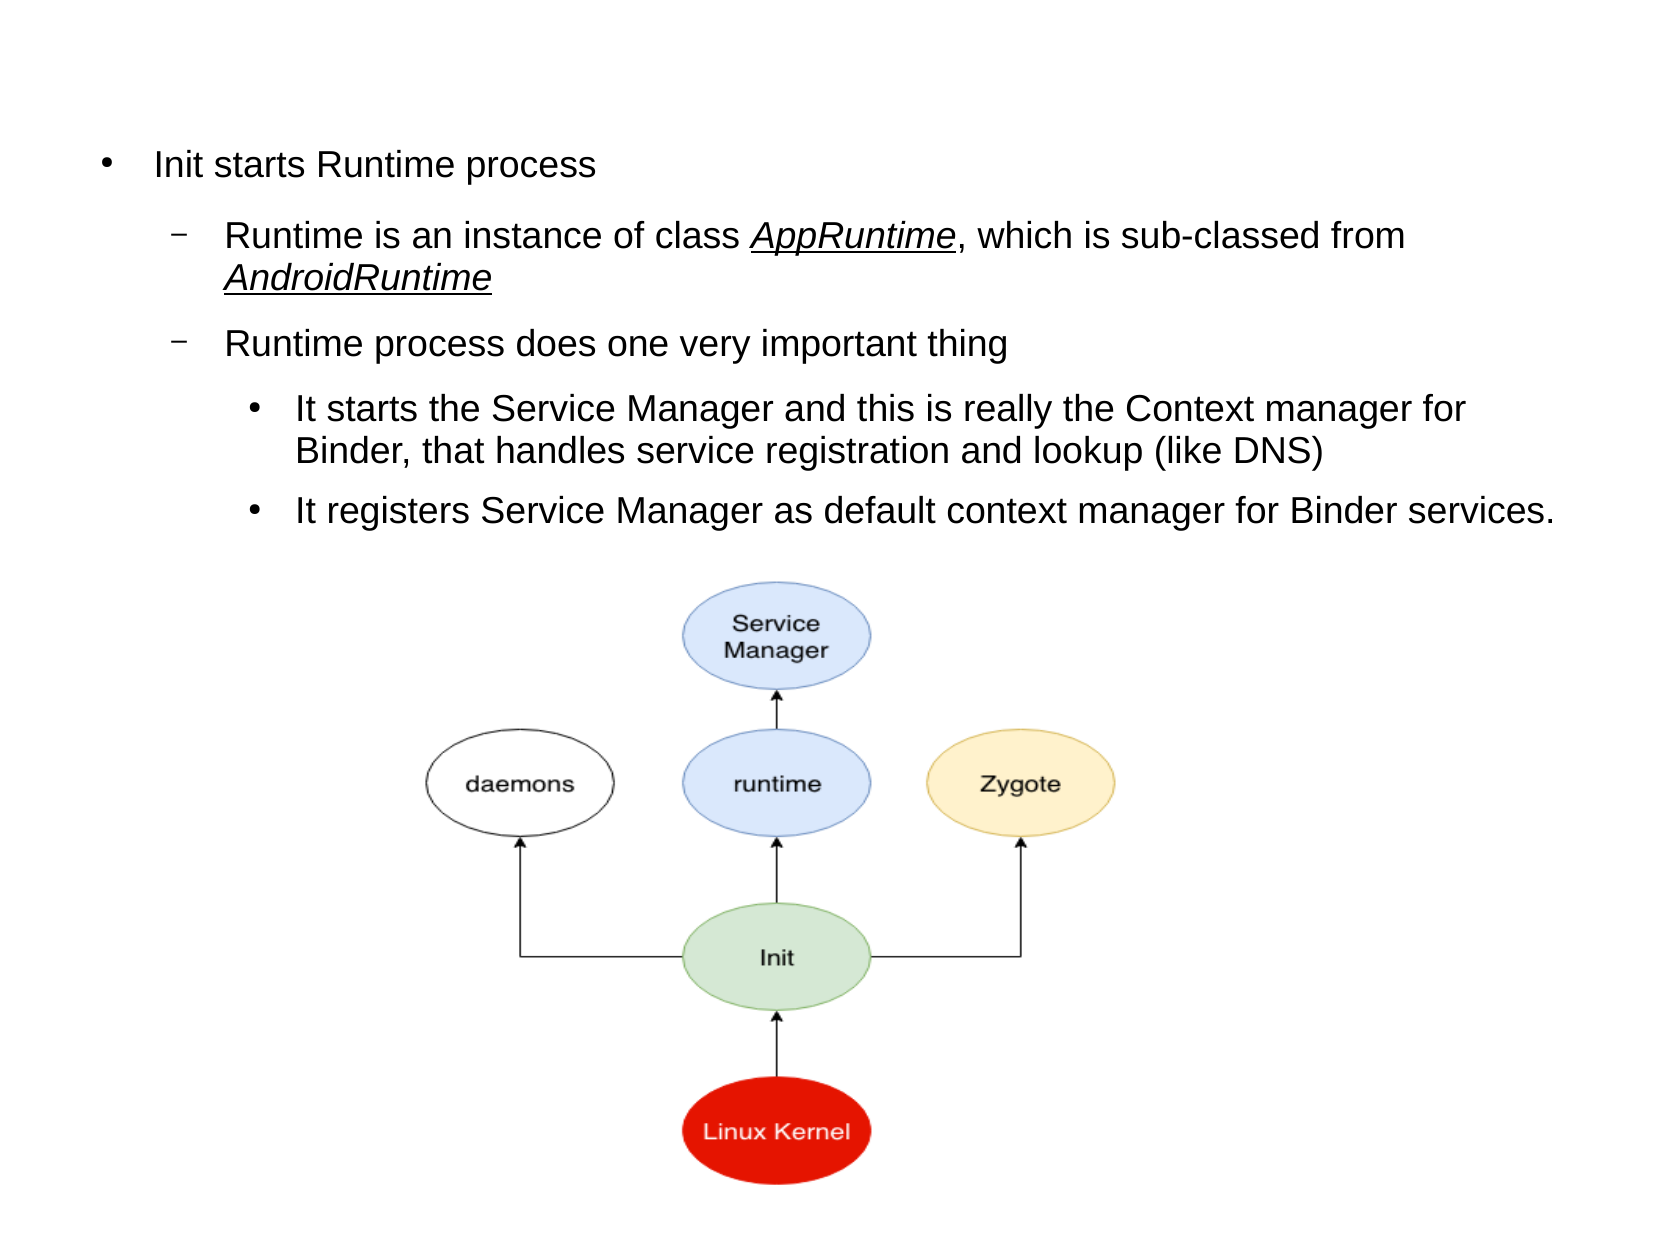

# Init starts Runtime process
Runtime is an instance of class AppRuntime, which is sub-classed from AndroidRuntime
Runtime process does one very important thing
It starts the Service Manager and this is really the Context manager for Binder, that handles service registration and lookup (like DNS)
It registers Service Manager as default context manager for Binder services.